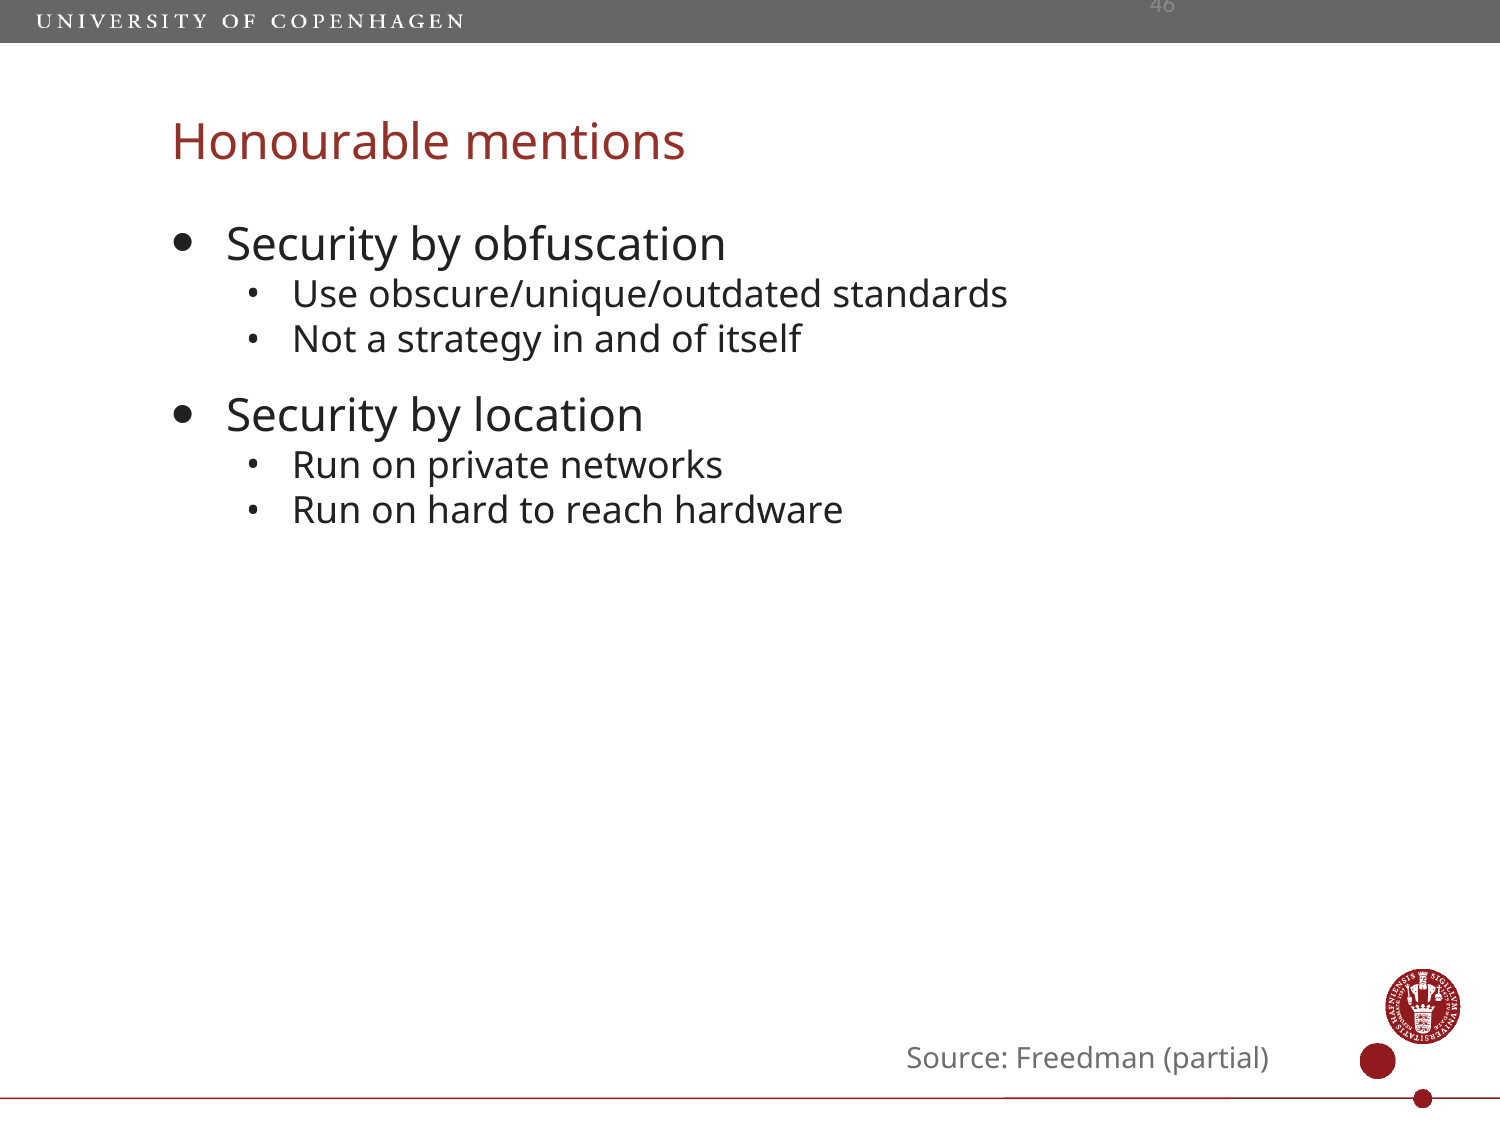

Honourable mentions
Security by obfuscation
Use obscure/unique/outdated standards
Not a strategy in and of itself
Security by location
Run on private networks
Run on hard to reach hardware
Source: Freedman (partial)